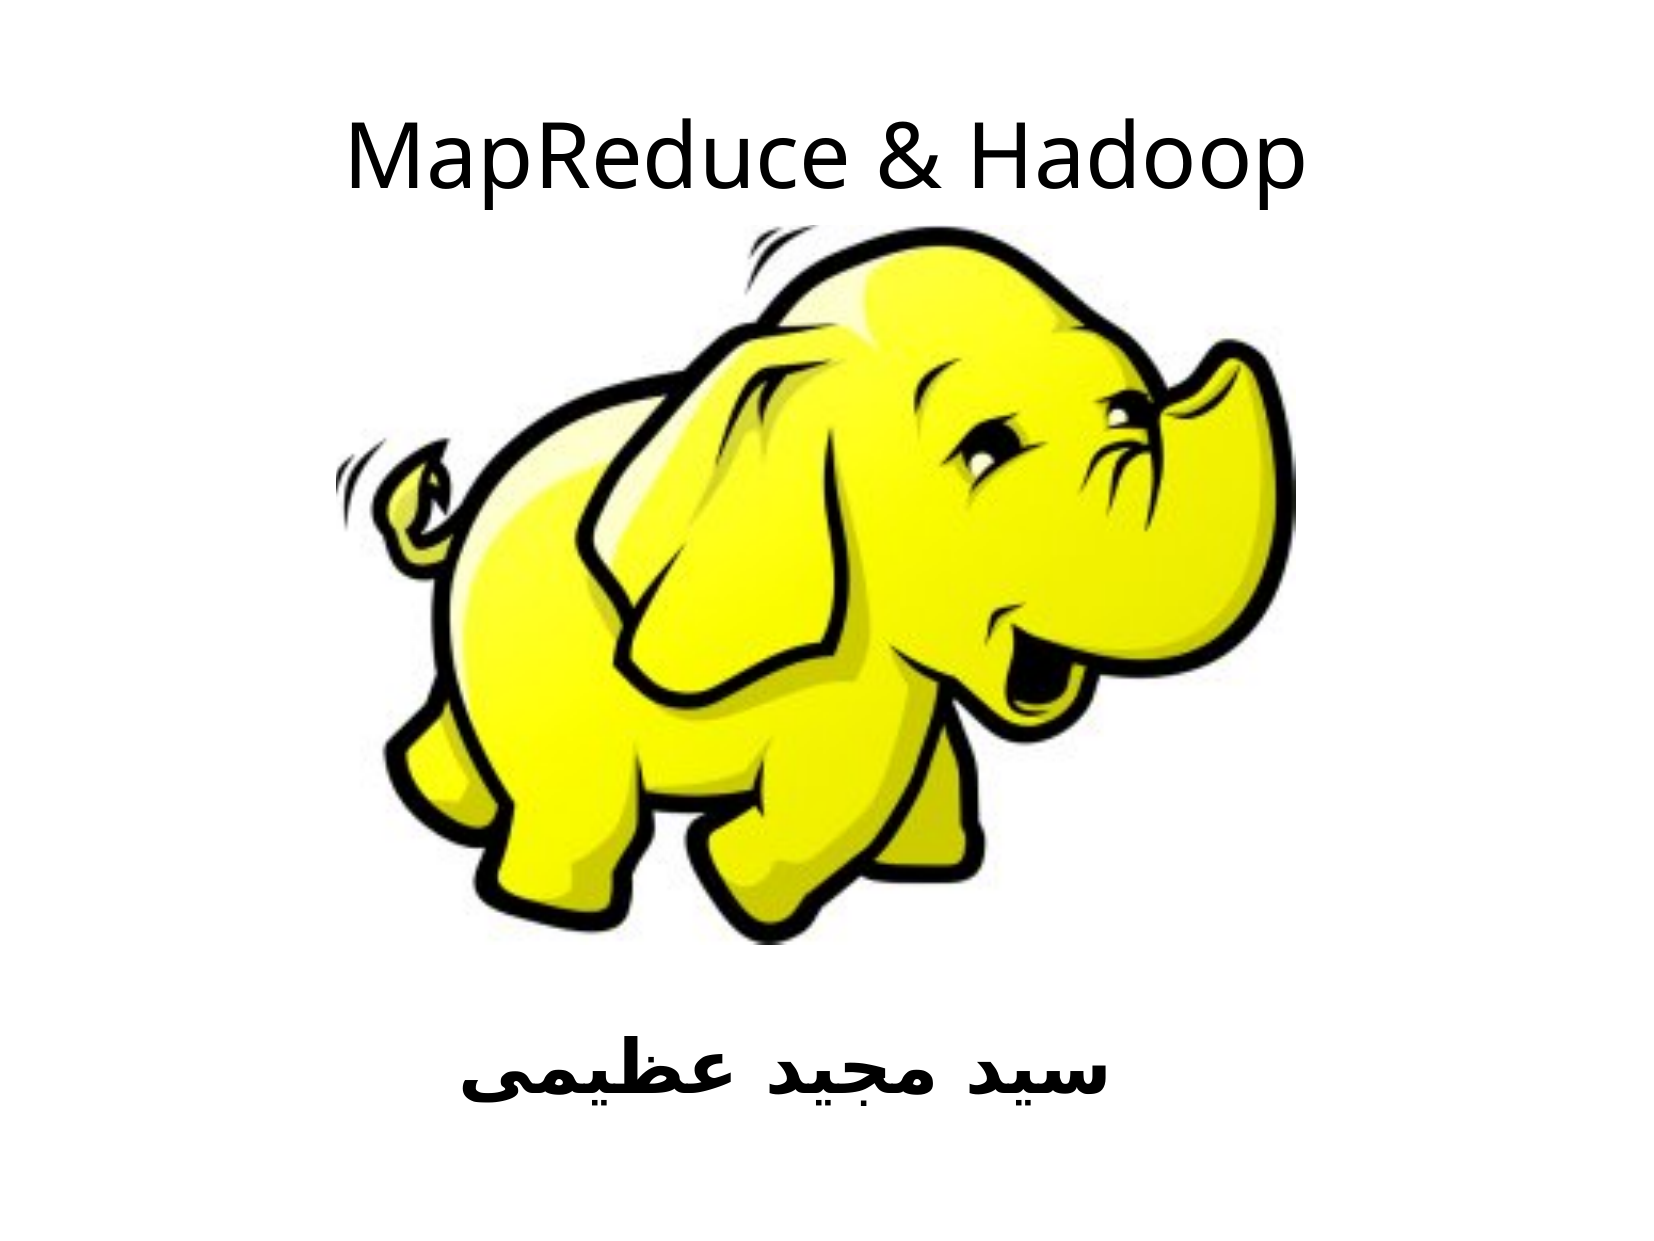

# MapReduce & Hadoop
سید مجید عظیمی